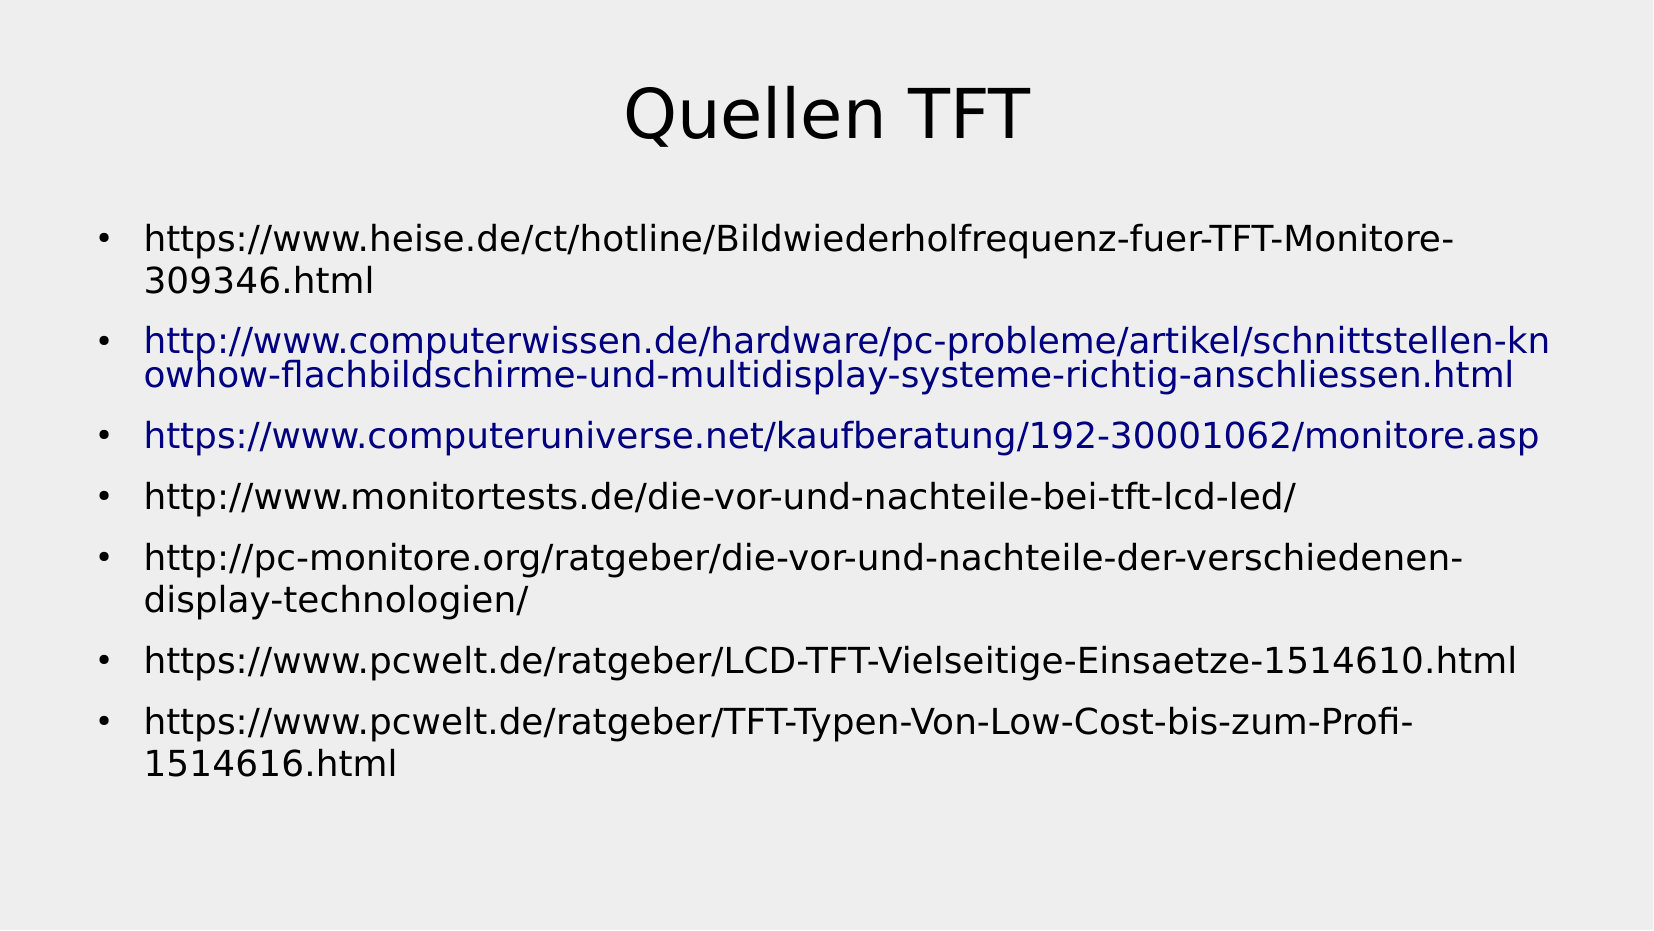

# Quellen TFT
https://www.heise.de/ct/hotline/Bildwiederholfrequenz-fuer-TFT-Monitore-309346.html
http://www.computerwissen.de/hardware/pc-probleme/artikel/schnittstellen-knowhow-flachbildschirme-und-multidisplay-systeme-richtig-anschliessen.html
https://www.computeruniverse.net/kaufberatung/192-30001062/monitore.asp
http://www.monitortests.de/die-vor-und-nachteile-bei-tft-lcd-led/
http://pc-monitore.org/ratgeber/die-vor-und-nachteile-der-verschiedenen-display-technologien/
https://www.pcwelt.de/ratgeber/LCD-TFT-Vielseitige-Einsaetze-1514610.html
https://www.pcwelt.de/ratgeber/TFT-Typen-Von-Low-Cost-bis-zum-Profi-1514616.html